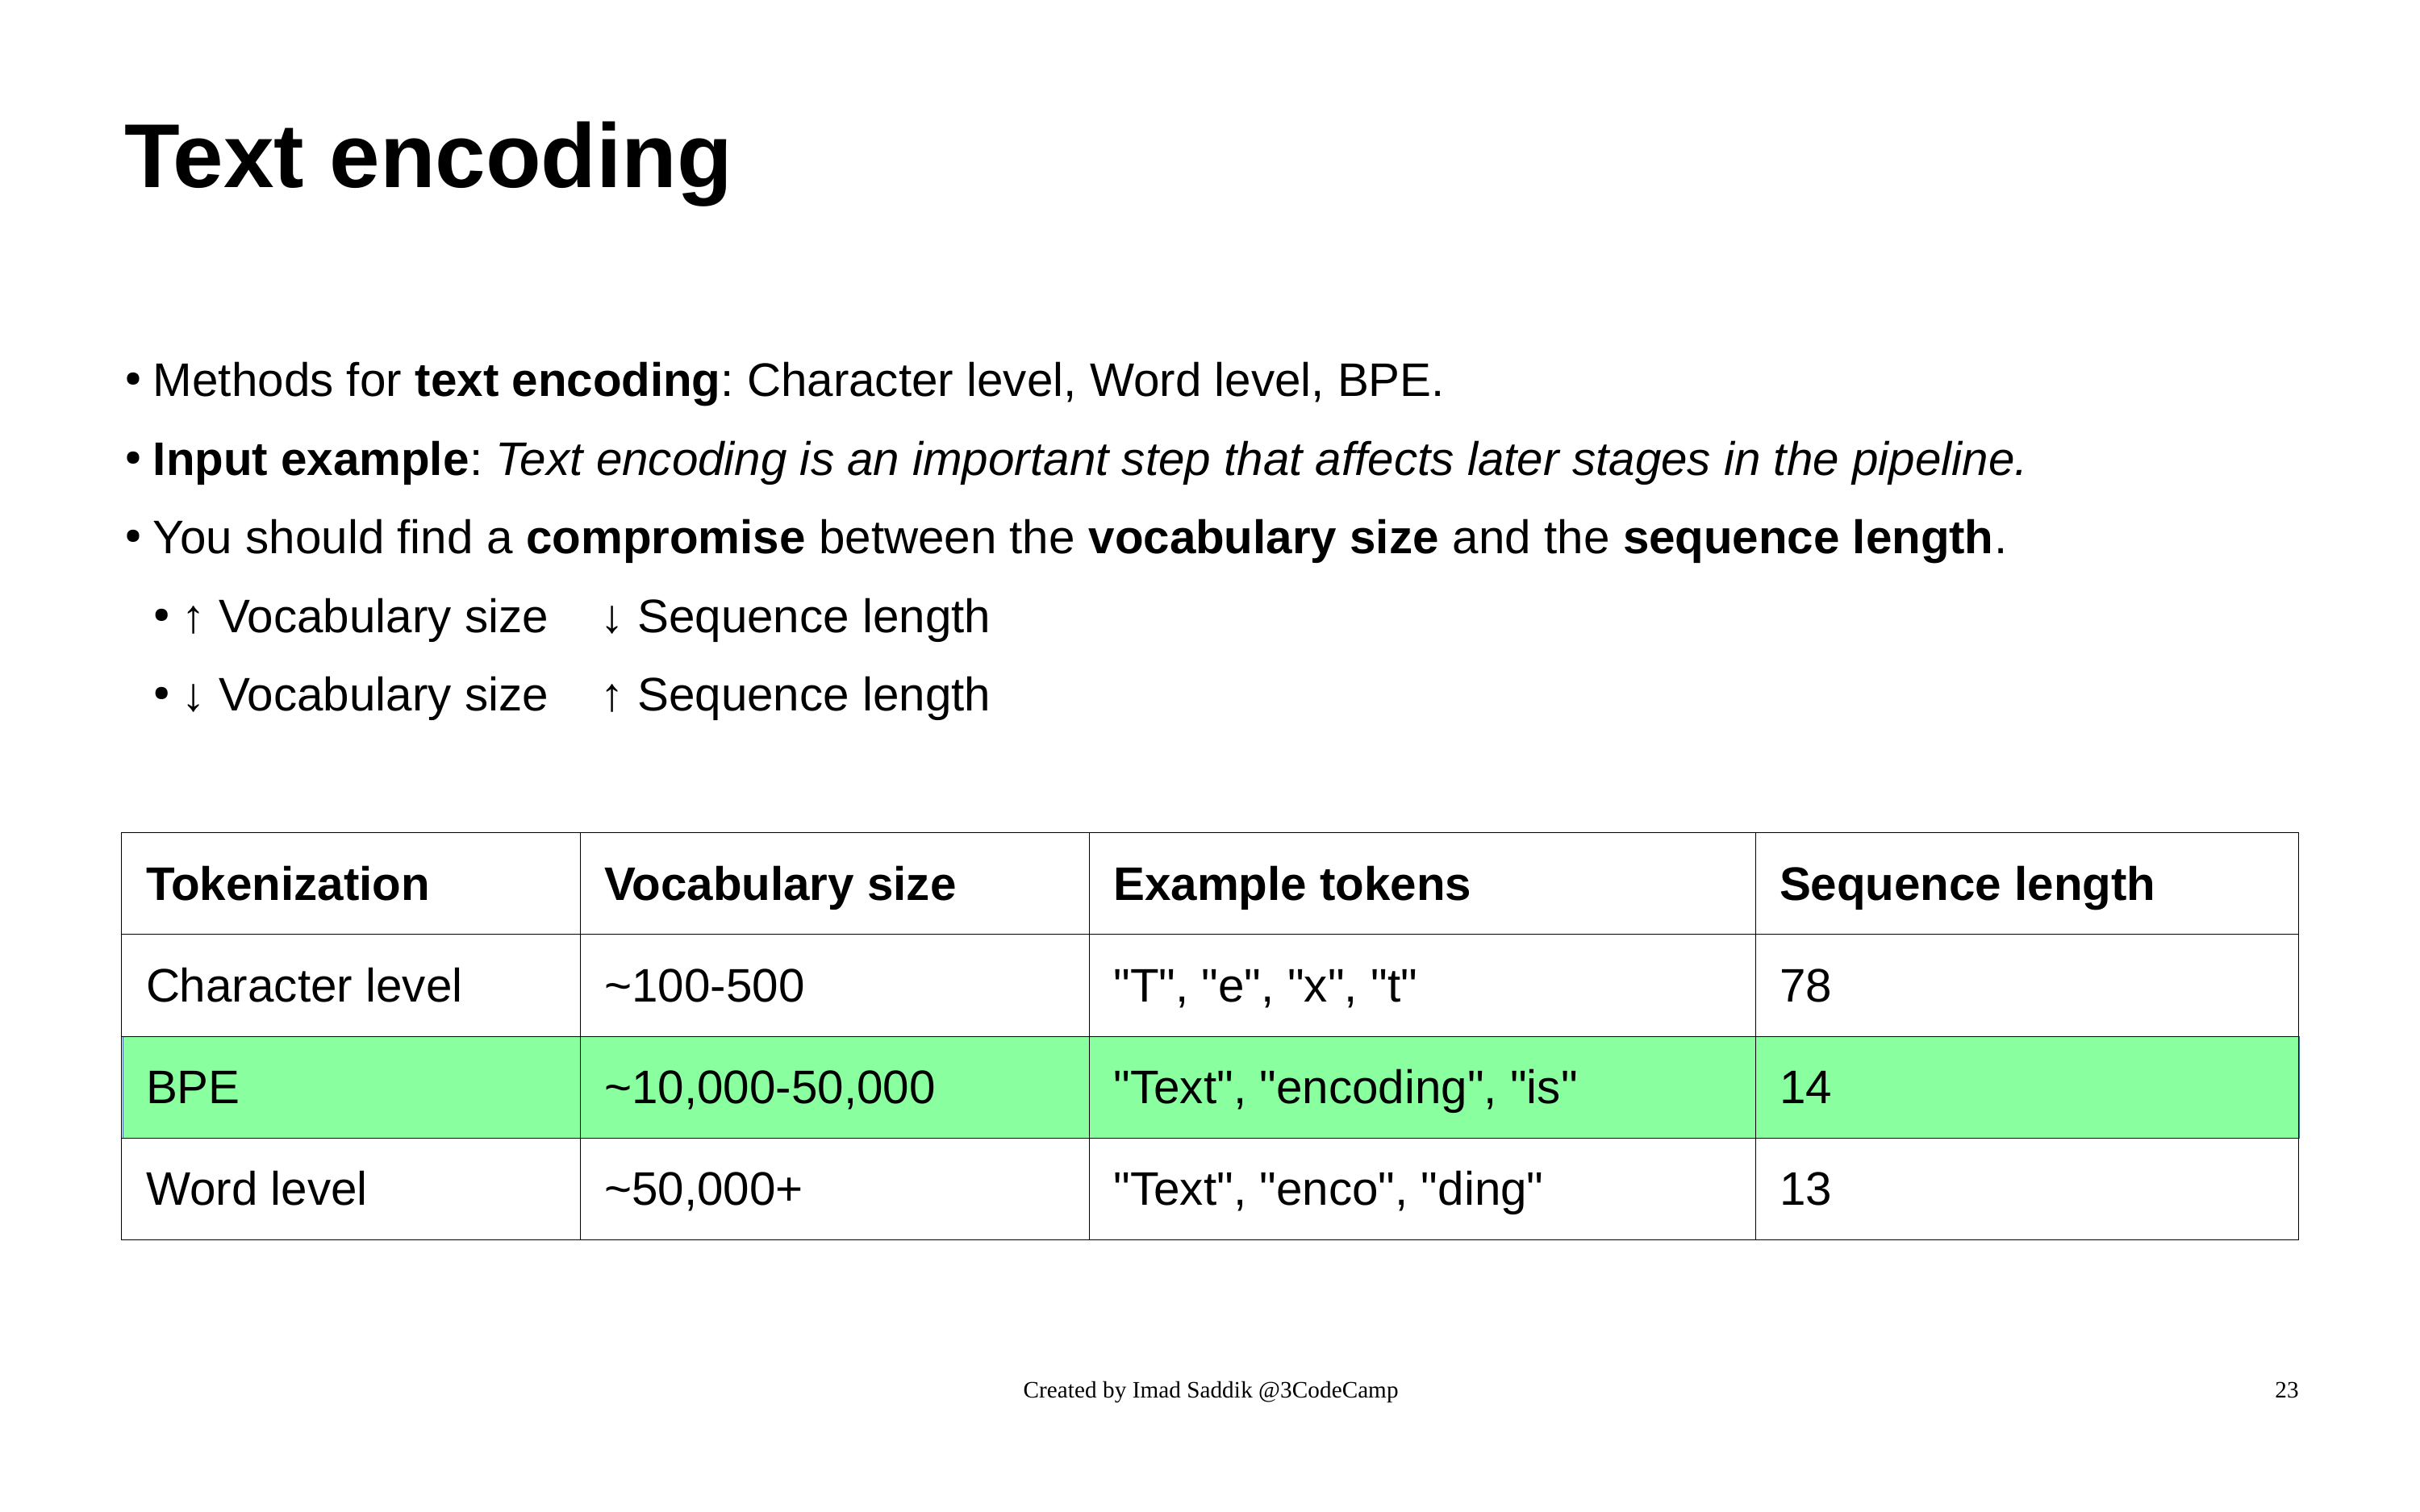

Text encoding
Methods for text encoding: Character level, Word level, BPE.
Input example: Text encoding is an important step that affects later stages in the pipeline.
You should find a compromise between the vocabulary size and the sequence length.
↑ Vocabulary size ↓ Sequence length
↓ Vocabulary size ↑ Sequence length
| Tokenization | Vocabulary size | Example tokens | Sequence length |
| --- | --- | --- | --- |
| Character level | ~100-500 | "T", "e", "x", "t" | 78 |
| BPE | ~10,000-50,000 | "Text", "encoding", "is" | 14 |
| Word level | ~50,000+ | "Text", "enco", "ding" | 13 |
Created by Imad Saddik @3CodeCamp
23